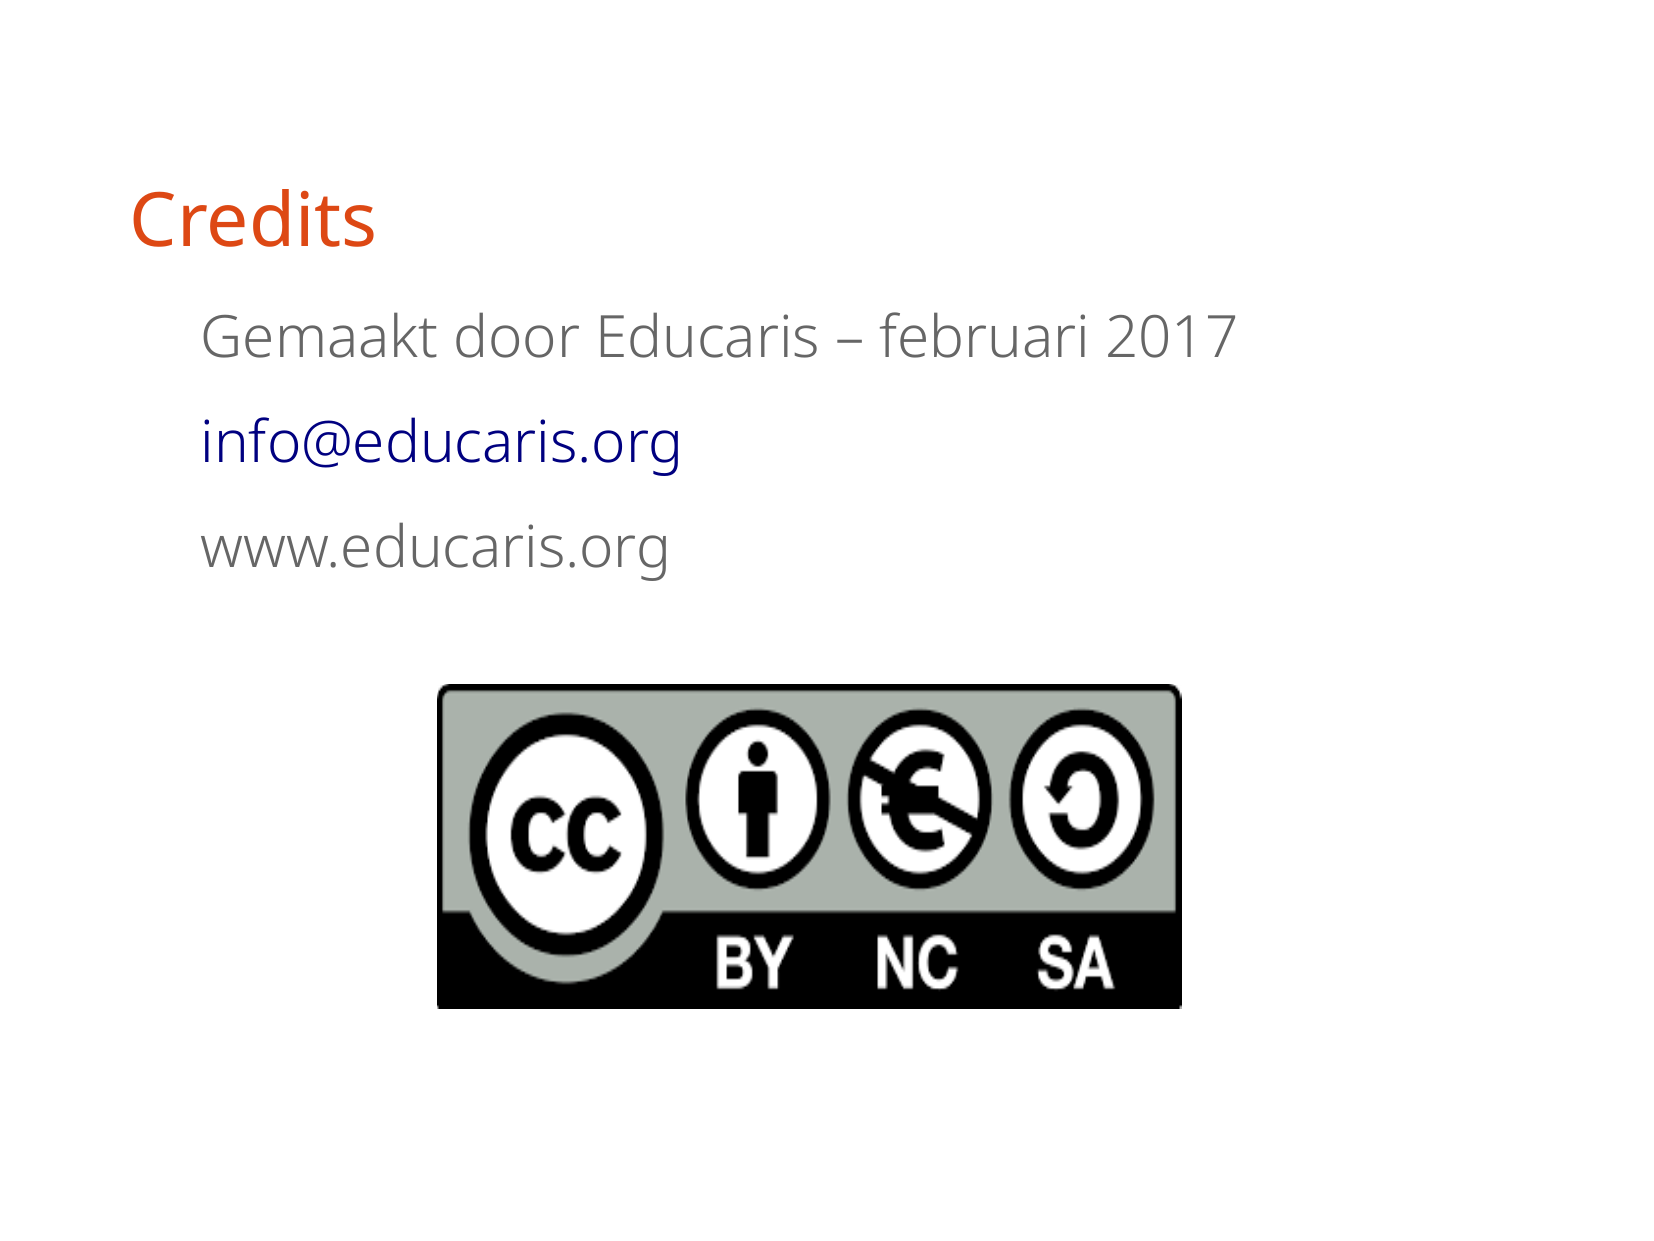

# Credits
Gemaakt door Educaris – februari 2017
info@educaris.org
www.educaris.org